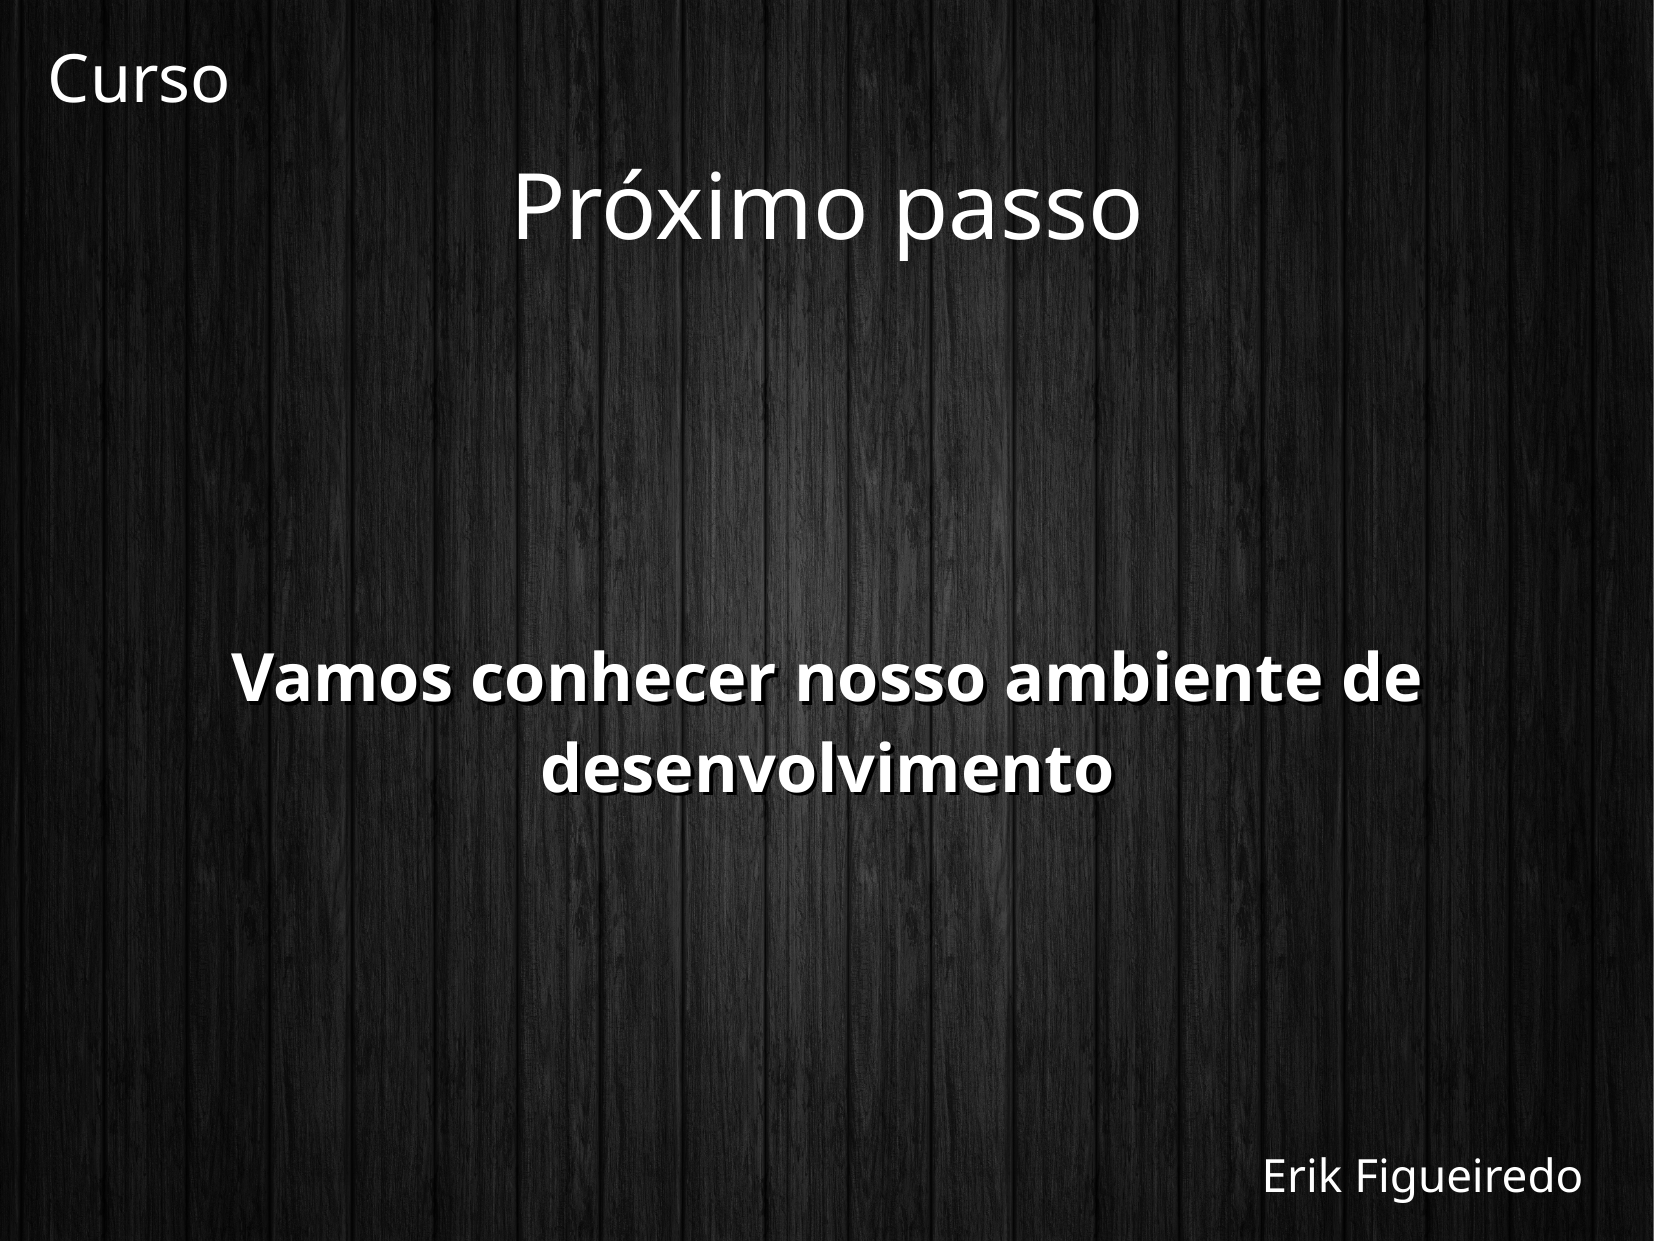

Curso
# Próximo passo
Vamos conhecer nosso ambiente de desenvolvimento
Erik Figueiredo